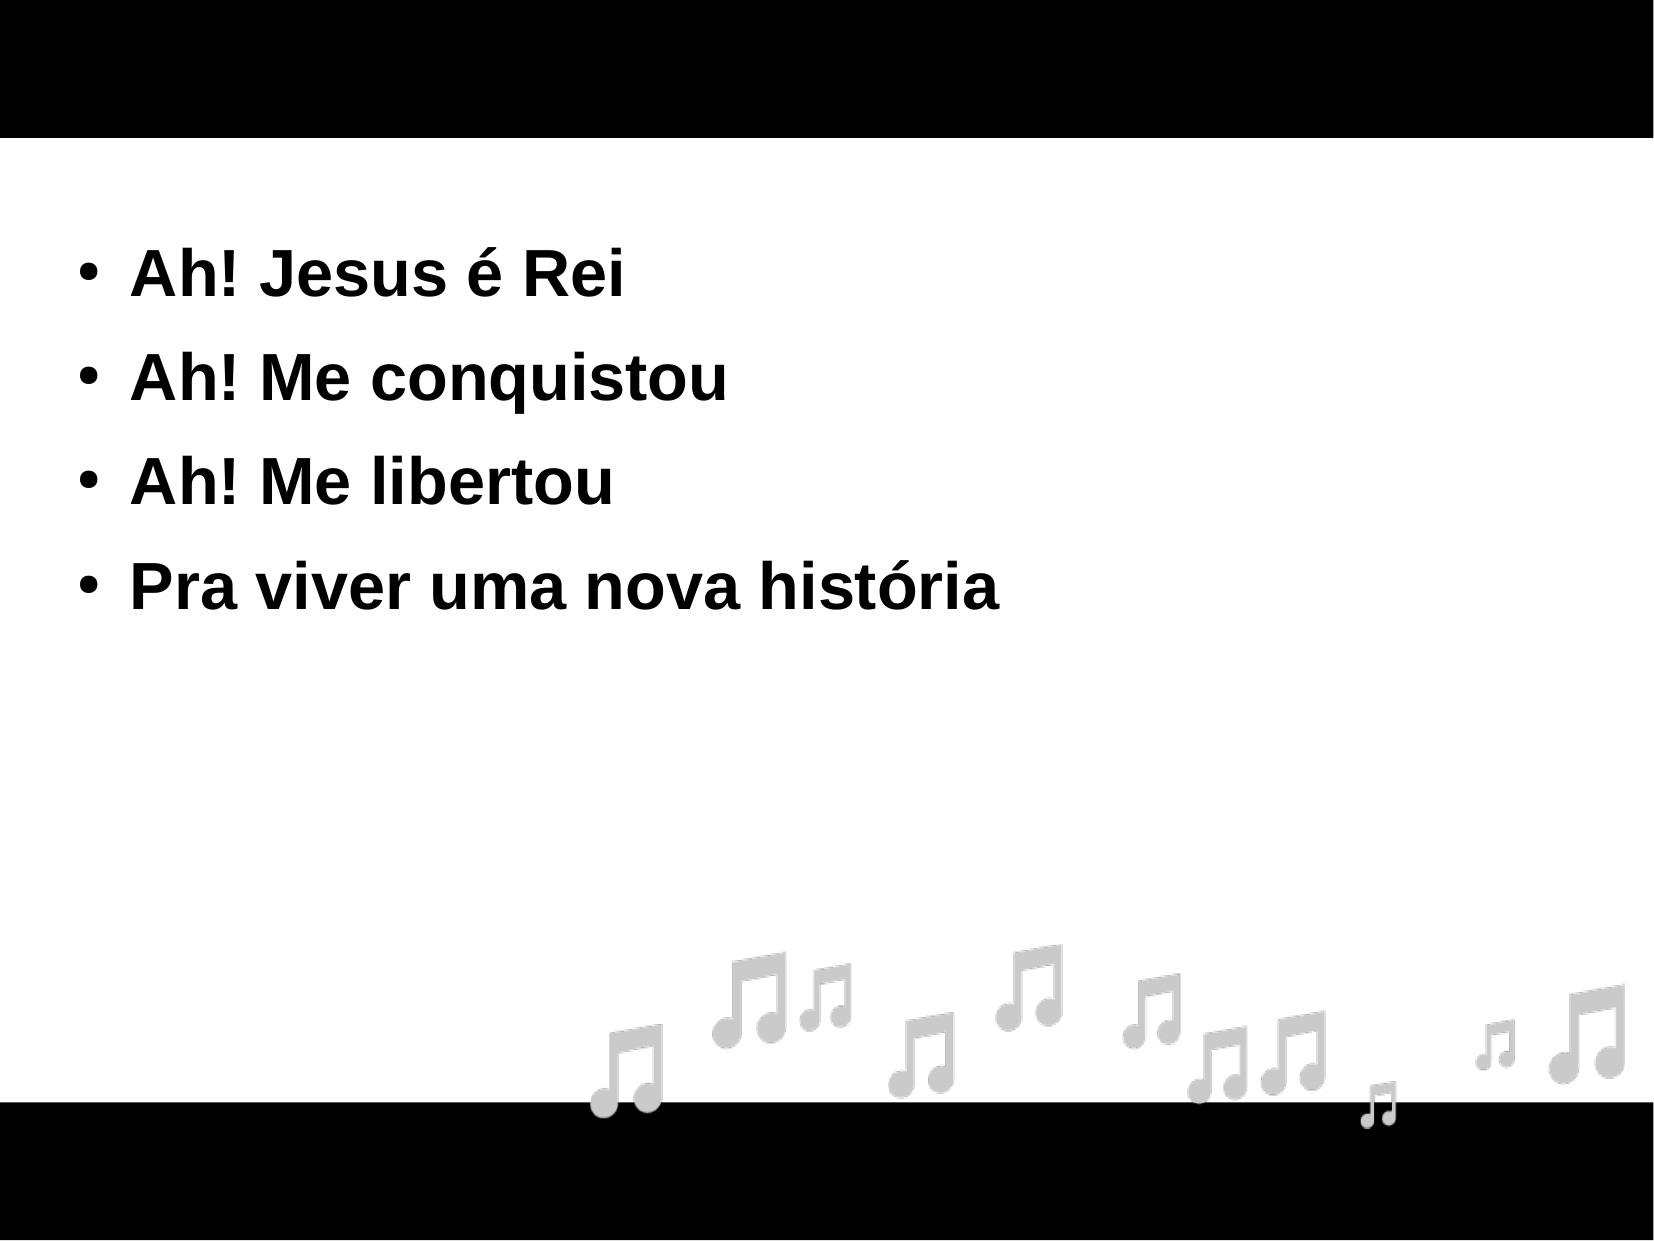

# Ah! Jesus é Rei
Ah! Me conquistou
Ah! Me libertou
Pra viver uma nova história